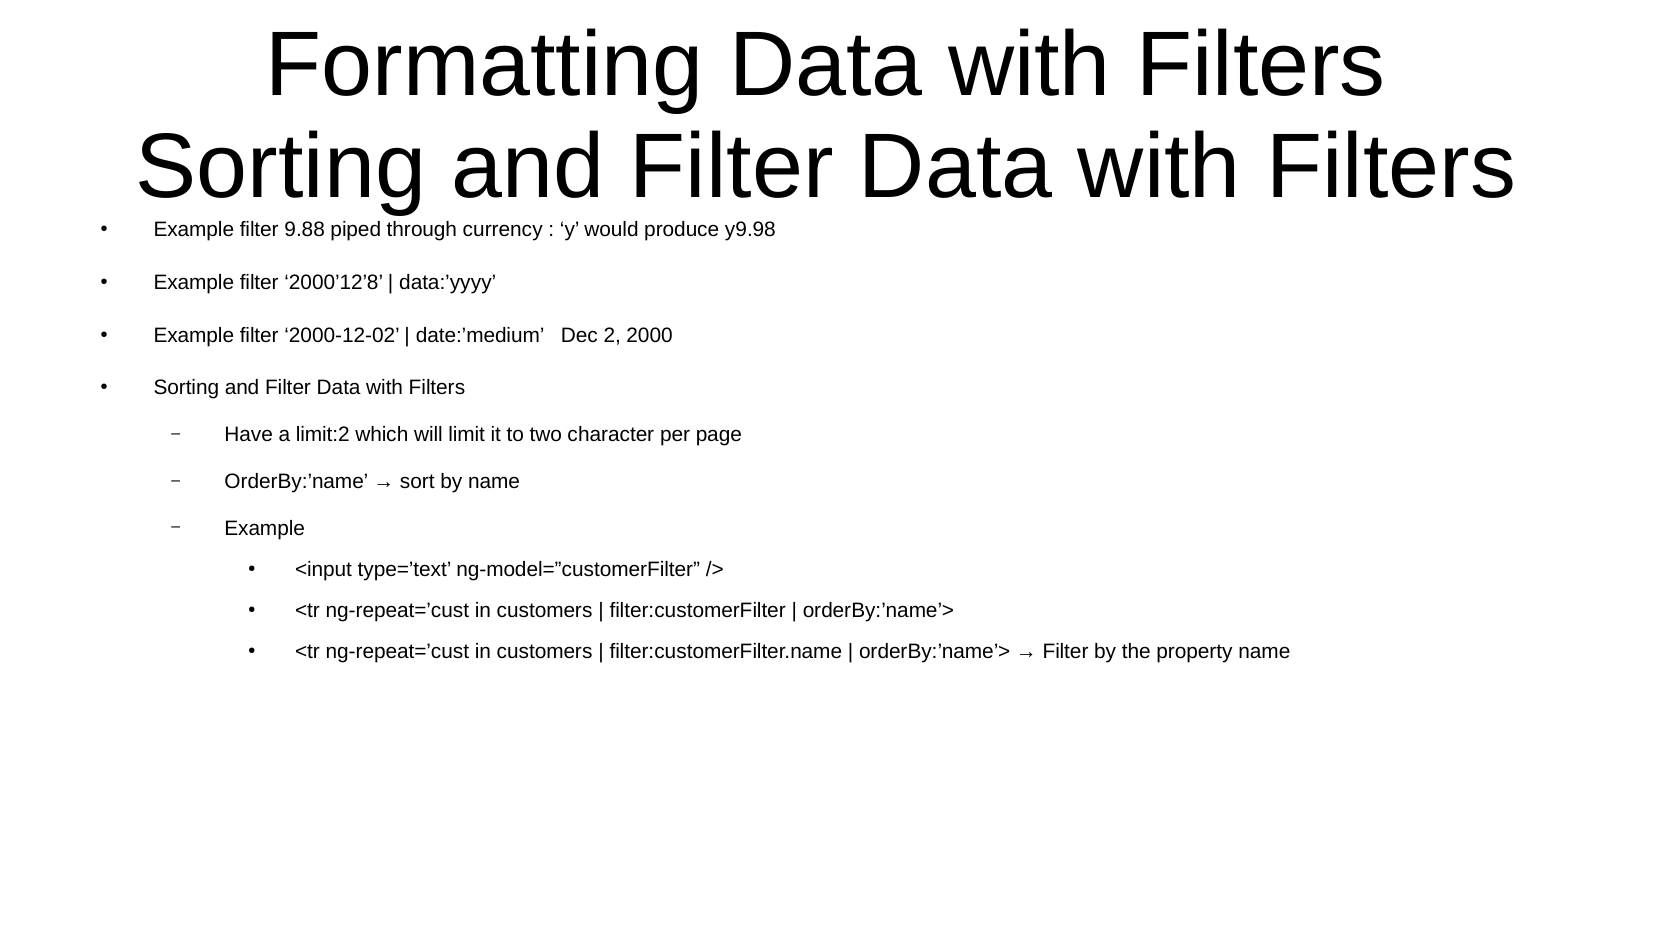

# Formatting Data with Filters Sorting and Filter Data with Filters
Example filter 9.88 piped through currency : ‘y’ would produce y9.98
Example filter ‘2000’12’8’ | data:’yyyy’
Example filter ‘2000-12-02’ | date:’medium’ Dec 2, 2000
Sorting and Filter Data with Filters
Have a limit:2 which will limit it to two character per page
OrderBy:’name’ → sort by name
Example
<input type=’text’ ng-model=”customerFilter” />
<tr ng-repeat=’cust in customers | filter:customerFilter | orderBy:’name’>
<tr ng-repeat=’cust in customers | filter:customerFilter.name | orderBy:’name’> → Filter by the property name